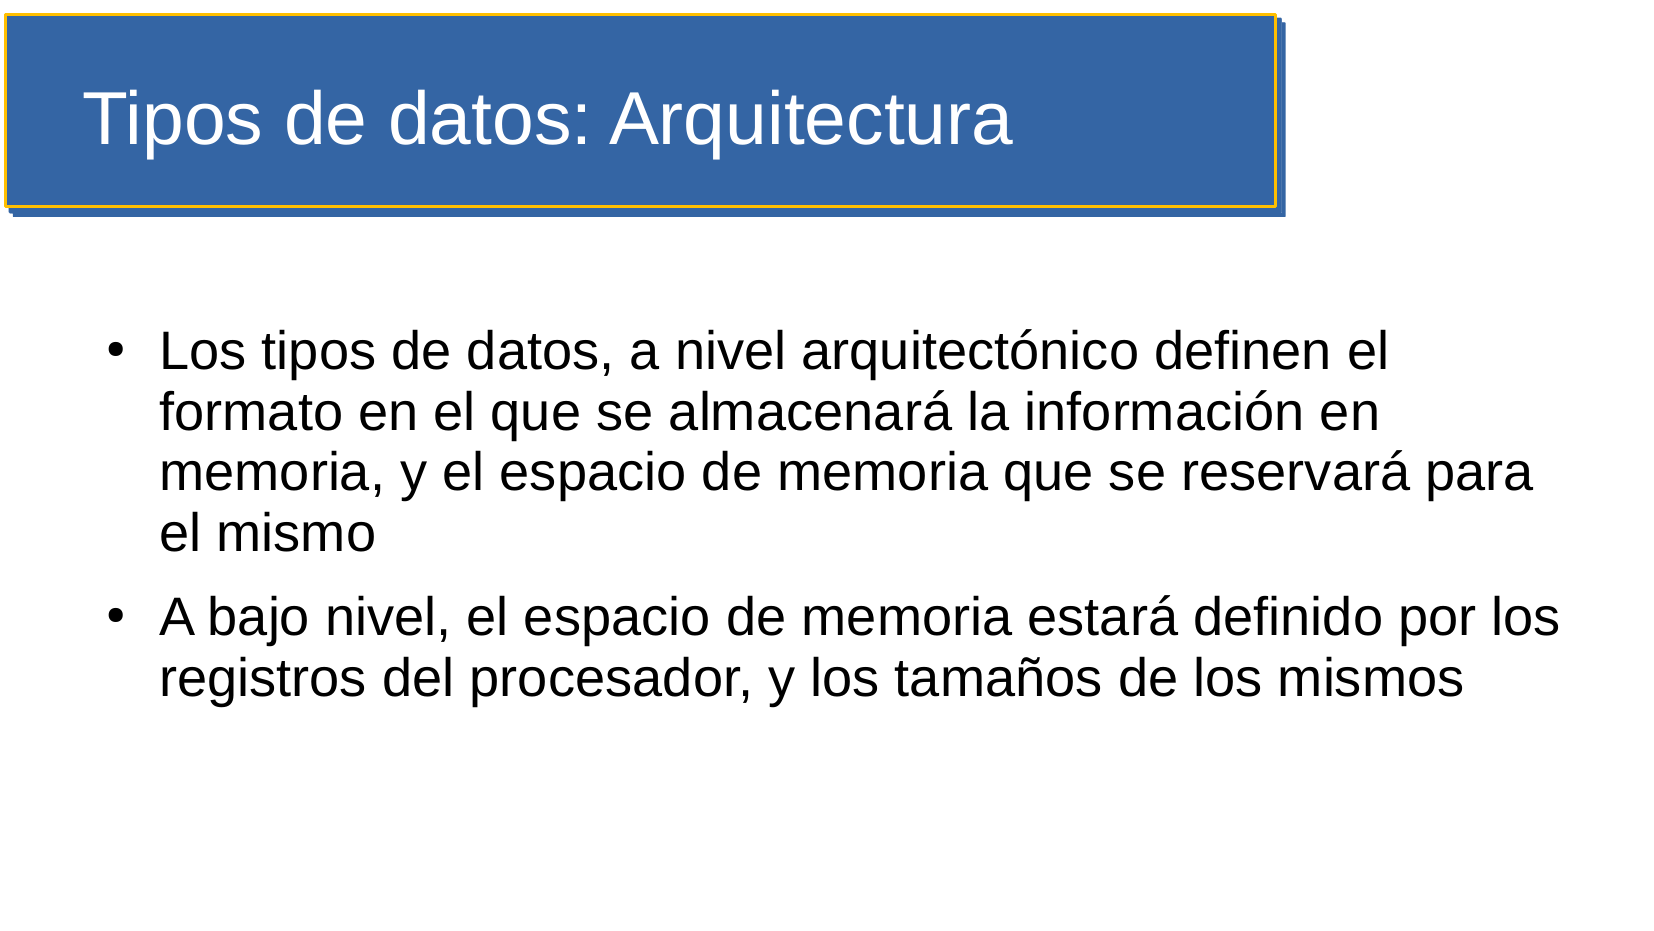

# Tipos de datos: Arquitectura
Los tipos de datos, a nivel arquitectónico definen el formato en el que se almacenará la información en memoria, y el espacio de memoria que se reservará para el mismo
A bajo nivel, el espacio de memoria estará definido por los registros del procesador, y los tamaños de los mismos